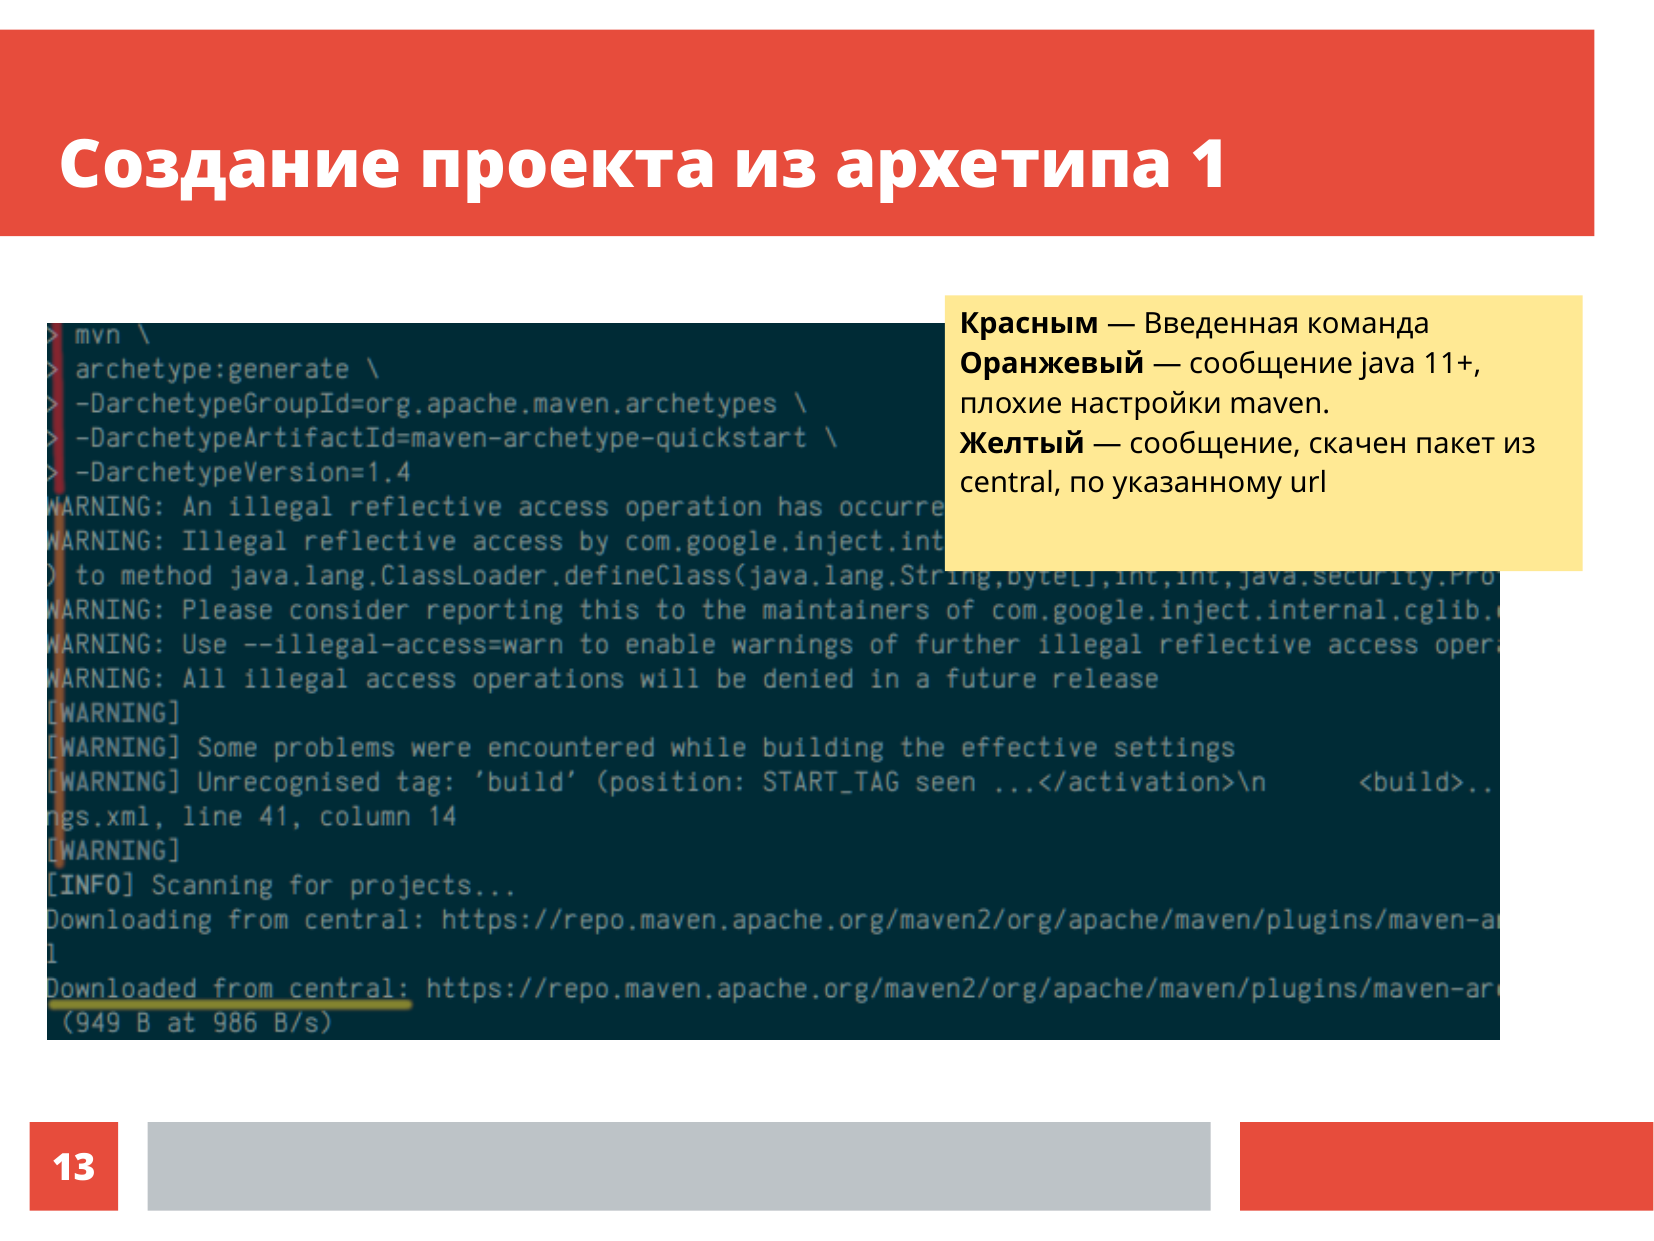

# Создание проекта из архетипа 1
Красным — Введенная команда
Оранжевый — сообщение java 11+, плохие настройки maven.
Желтый — сообщение, скачен пакет из central, по указанному url
13